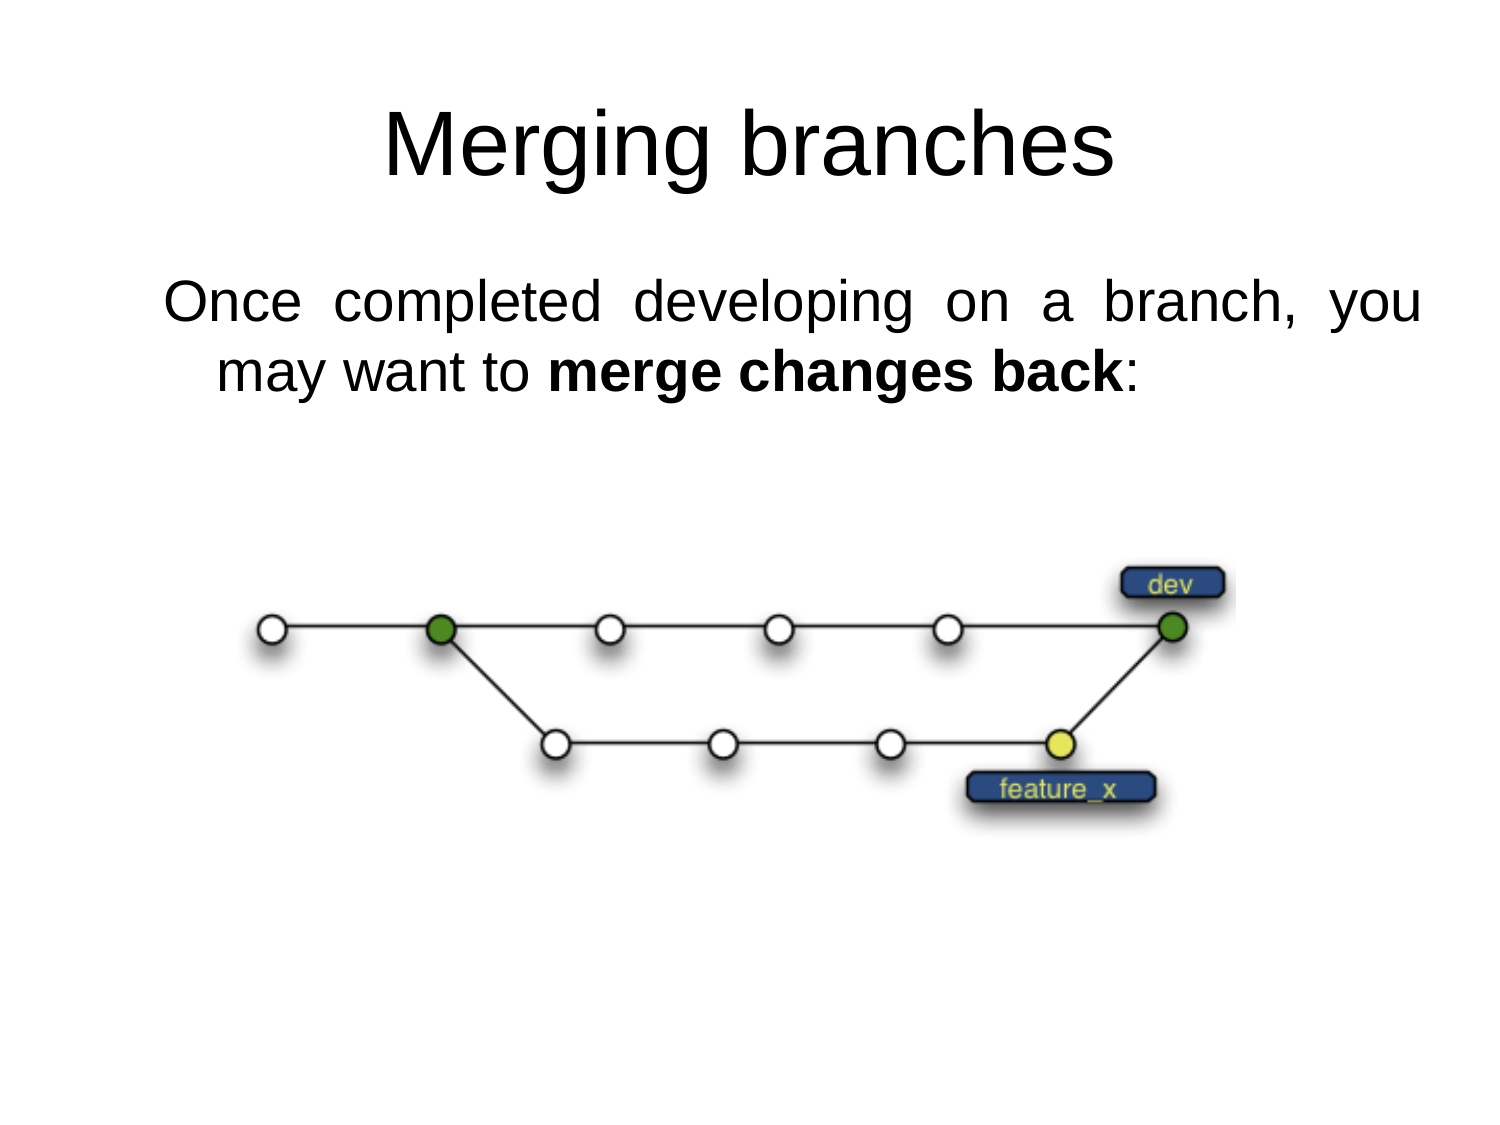

# Merging branches
Once completed developing on a branch, you may want to merge changes back: